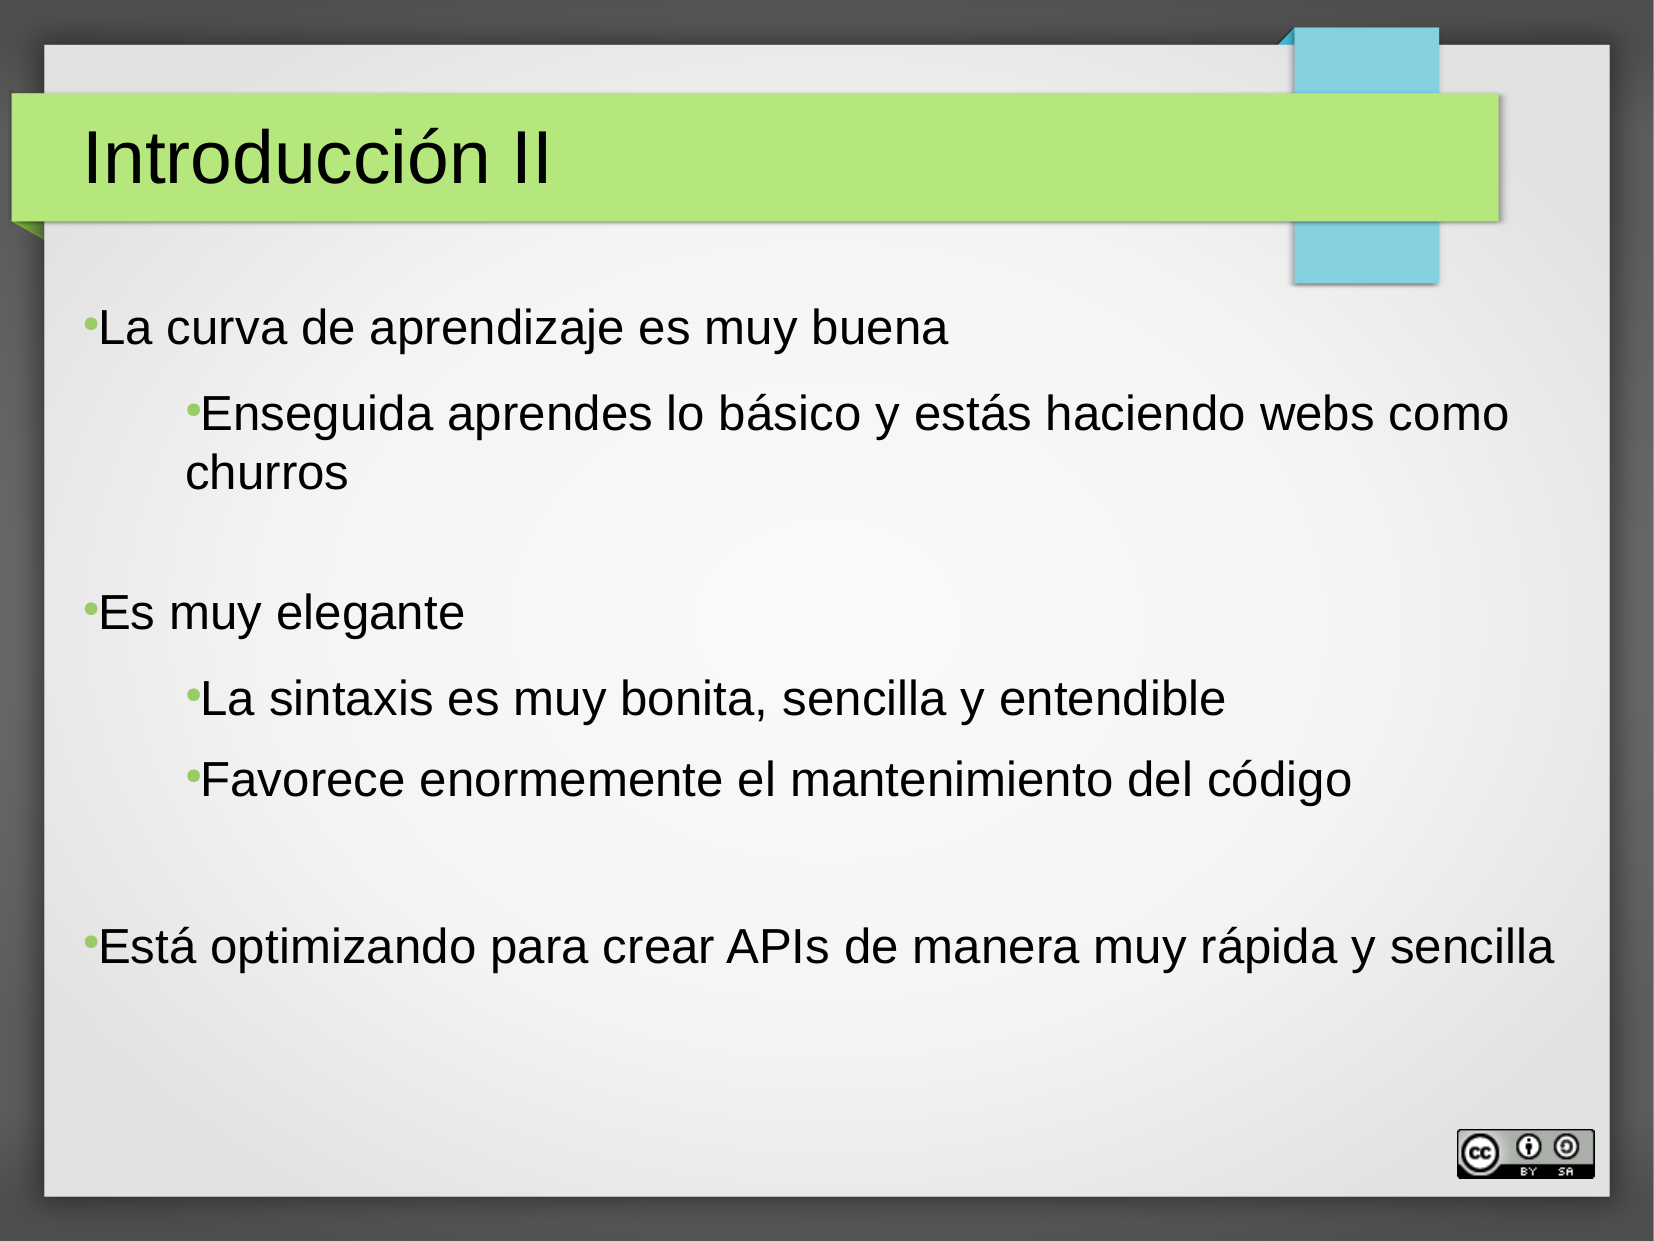

# Introducción II
La curva de aprendizaje es muy buena
Enseguida aprendes lo básico y estás haciendo webs como churros
Es muy elegante
La sintaxis es muy bonita, sencilla y entendible
Favorece enormemente el mantenimiento del código
Está optimizando para crear APIs de manera muy rápida y sencilla